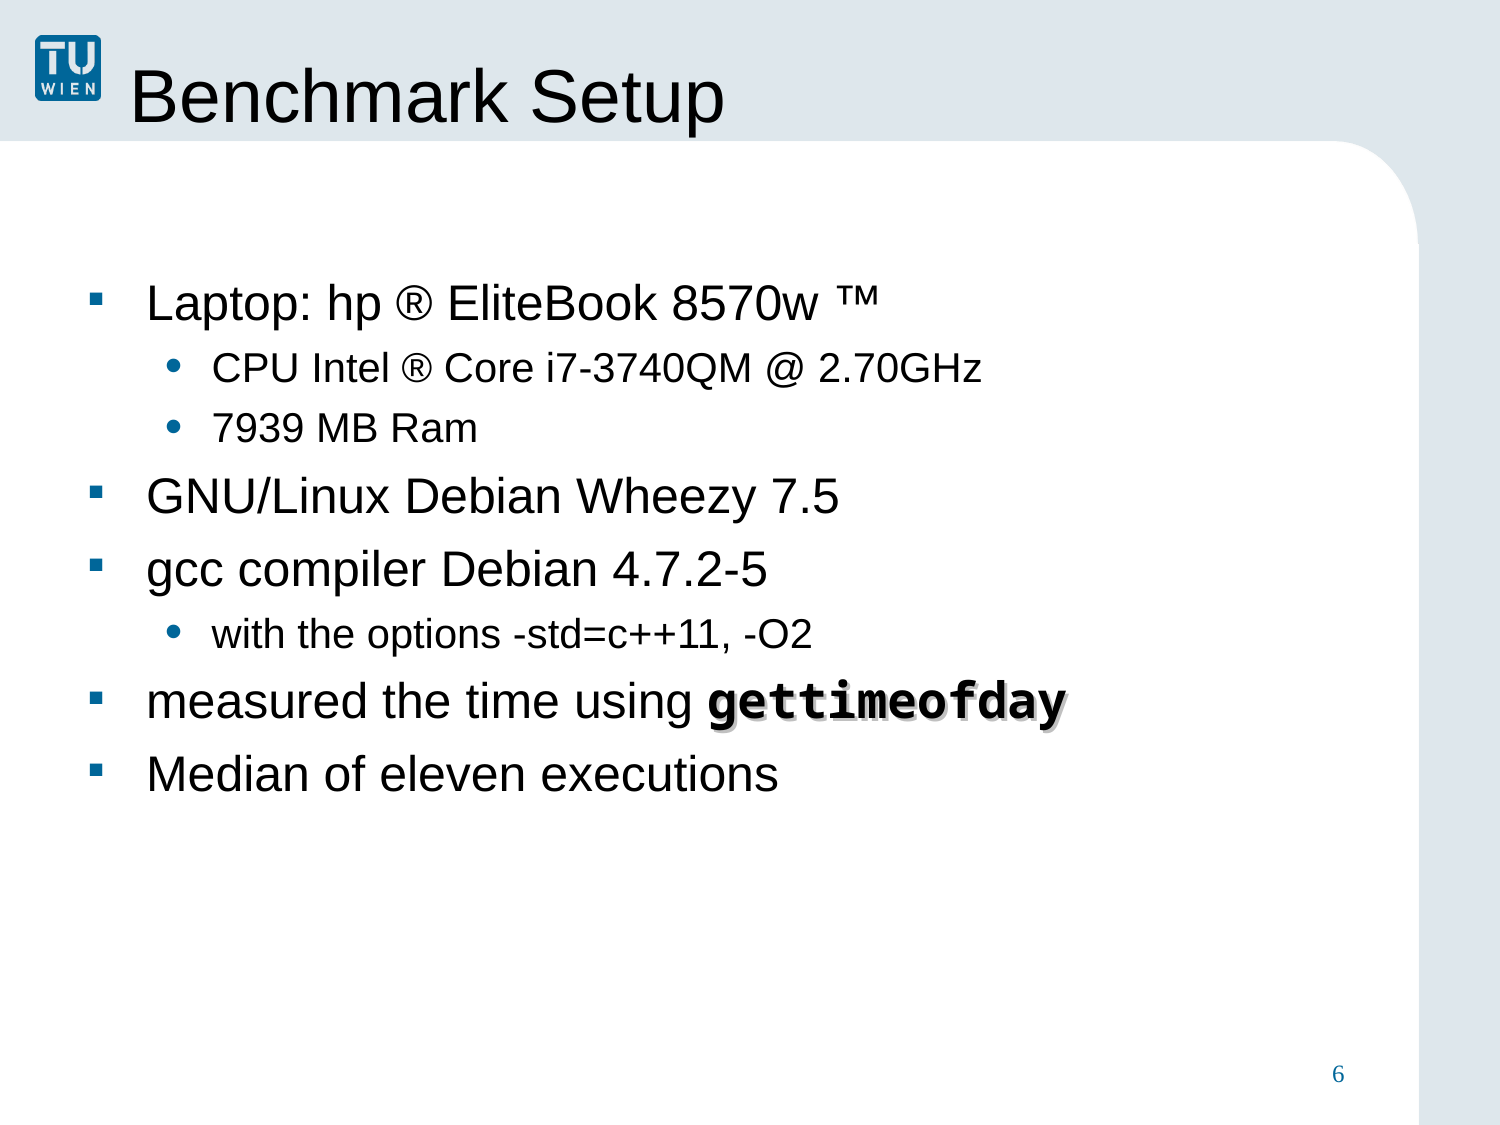

# Benchmark Setup
Laptop: hp ® EliteBook 8570w ™
CPU Intel ® Core i7-3740QM @ 2.70GHz
7939 MB Ram
GNU/Linux Debian Wheezy 7.5
gcc compiler Debian 4.7.2-5
with the options -std=c++11, -O2
measured the time using gettimeofday
Median of eleven executions
6